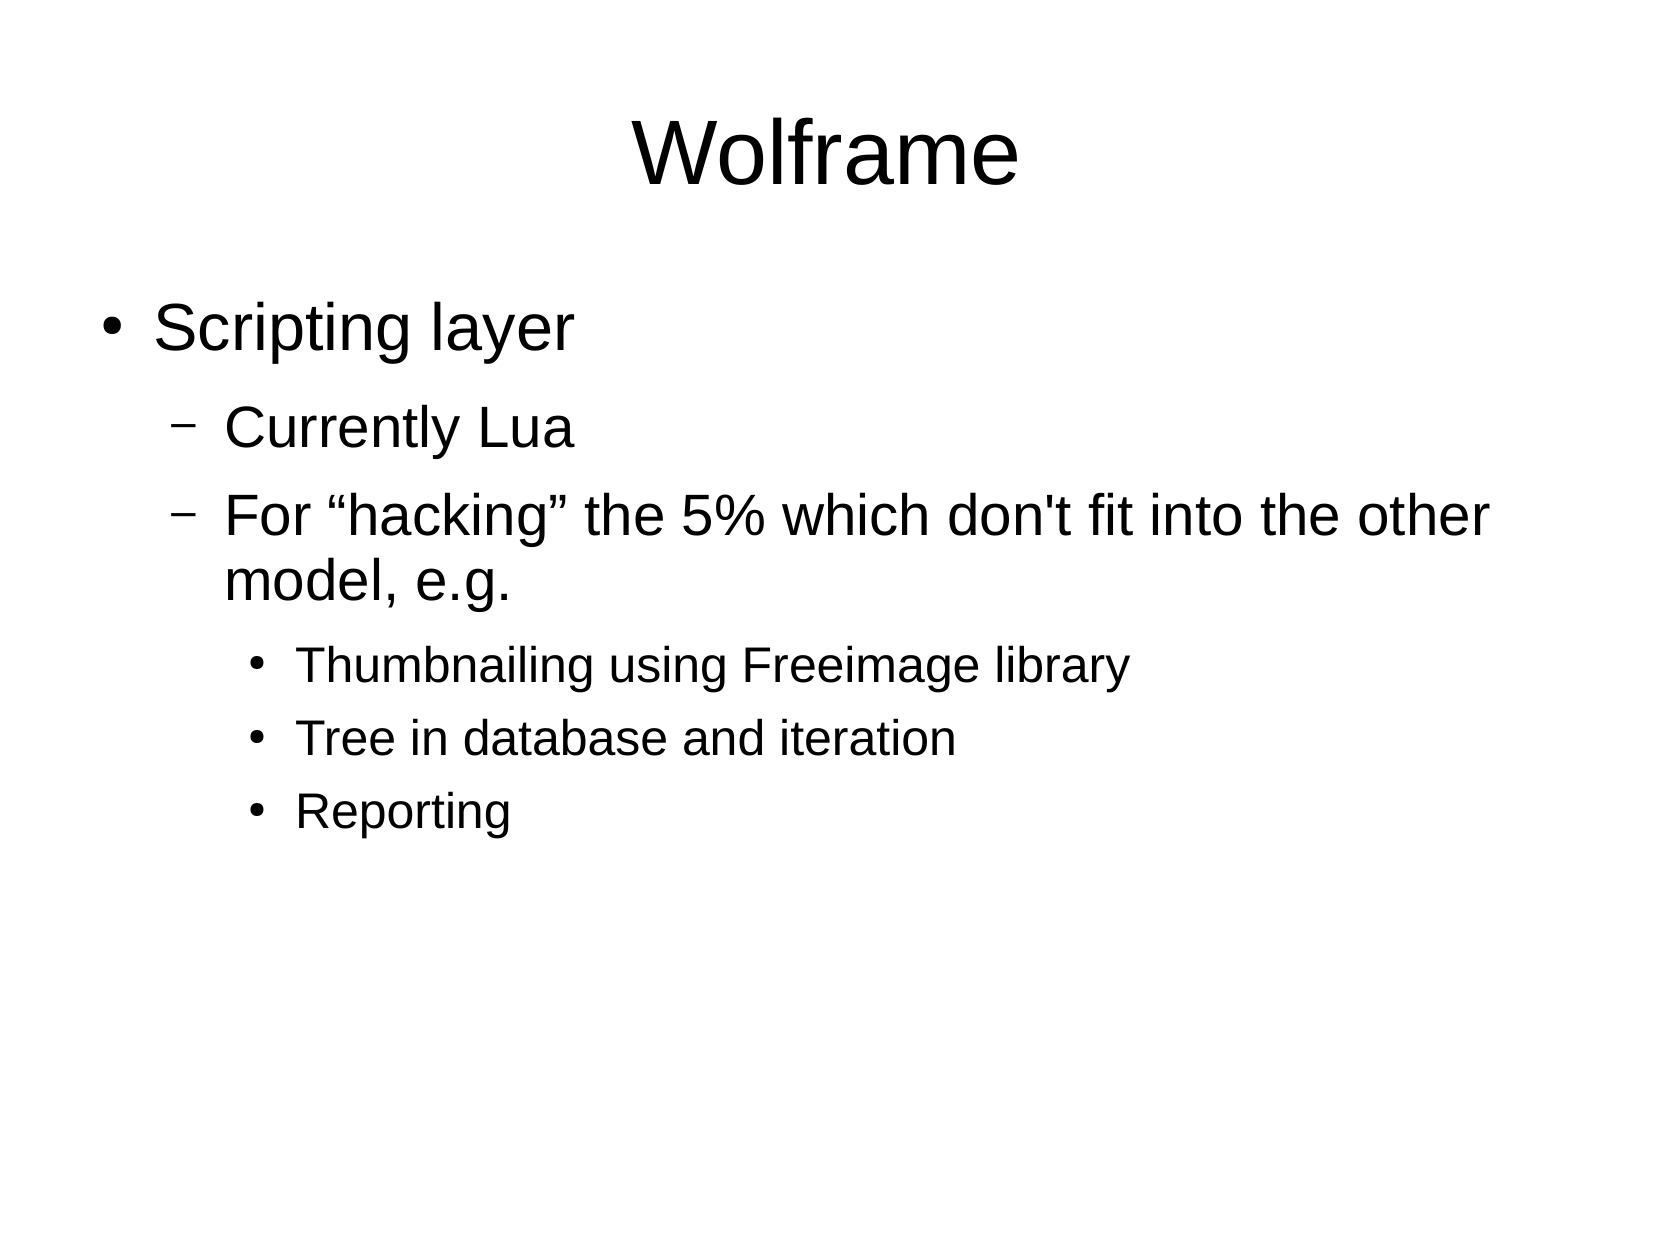

# Wolframe
Scripting layer
Currently Lua
For “hacking” the 5% which don't fit into the other model, e.g.
Thumbnailing using Freeimage library
Tree in database and iteration
Reporting